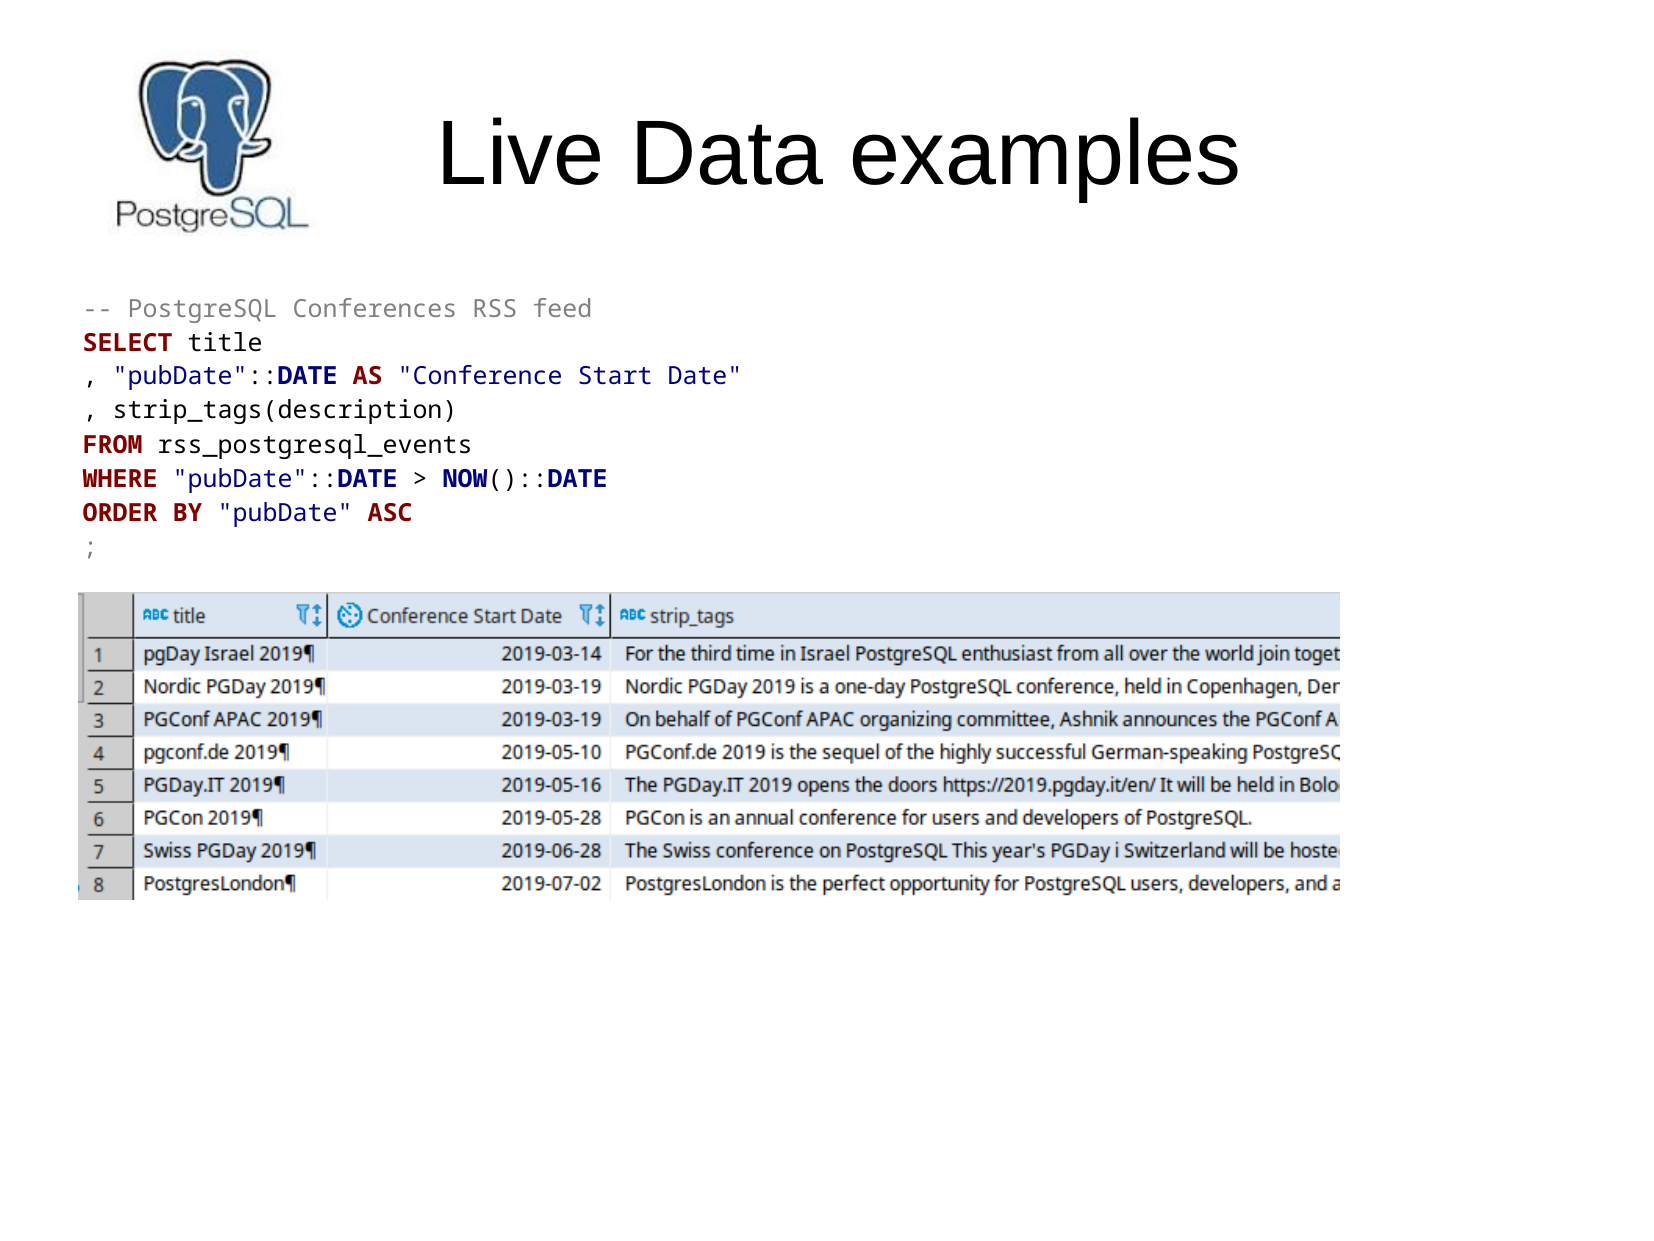

# Live Data examples
-- PostgreSQL Conferences RSS feed
SELECT title
, "pubDate"::DATE AS "Conference Start Date"
, strip_tags(description)
FROM rss_postgresql_events
WHERE "pubDate"::DATE > NOW()::DATE
ORDER BY "pubDate" ASC
;